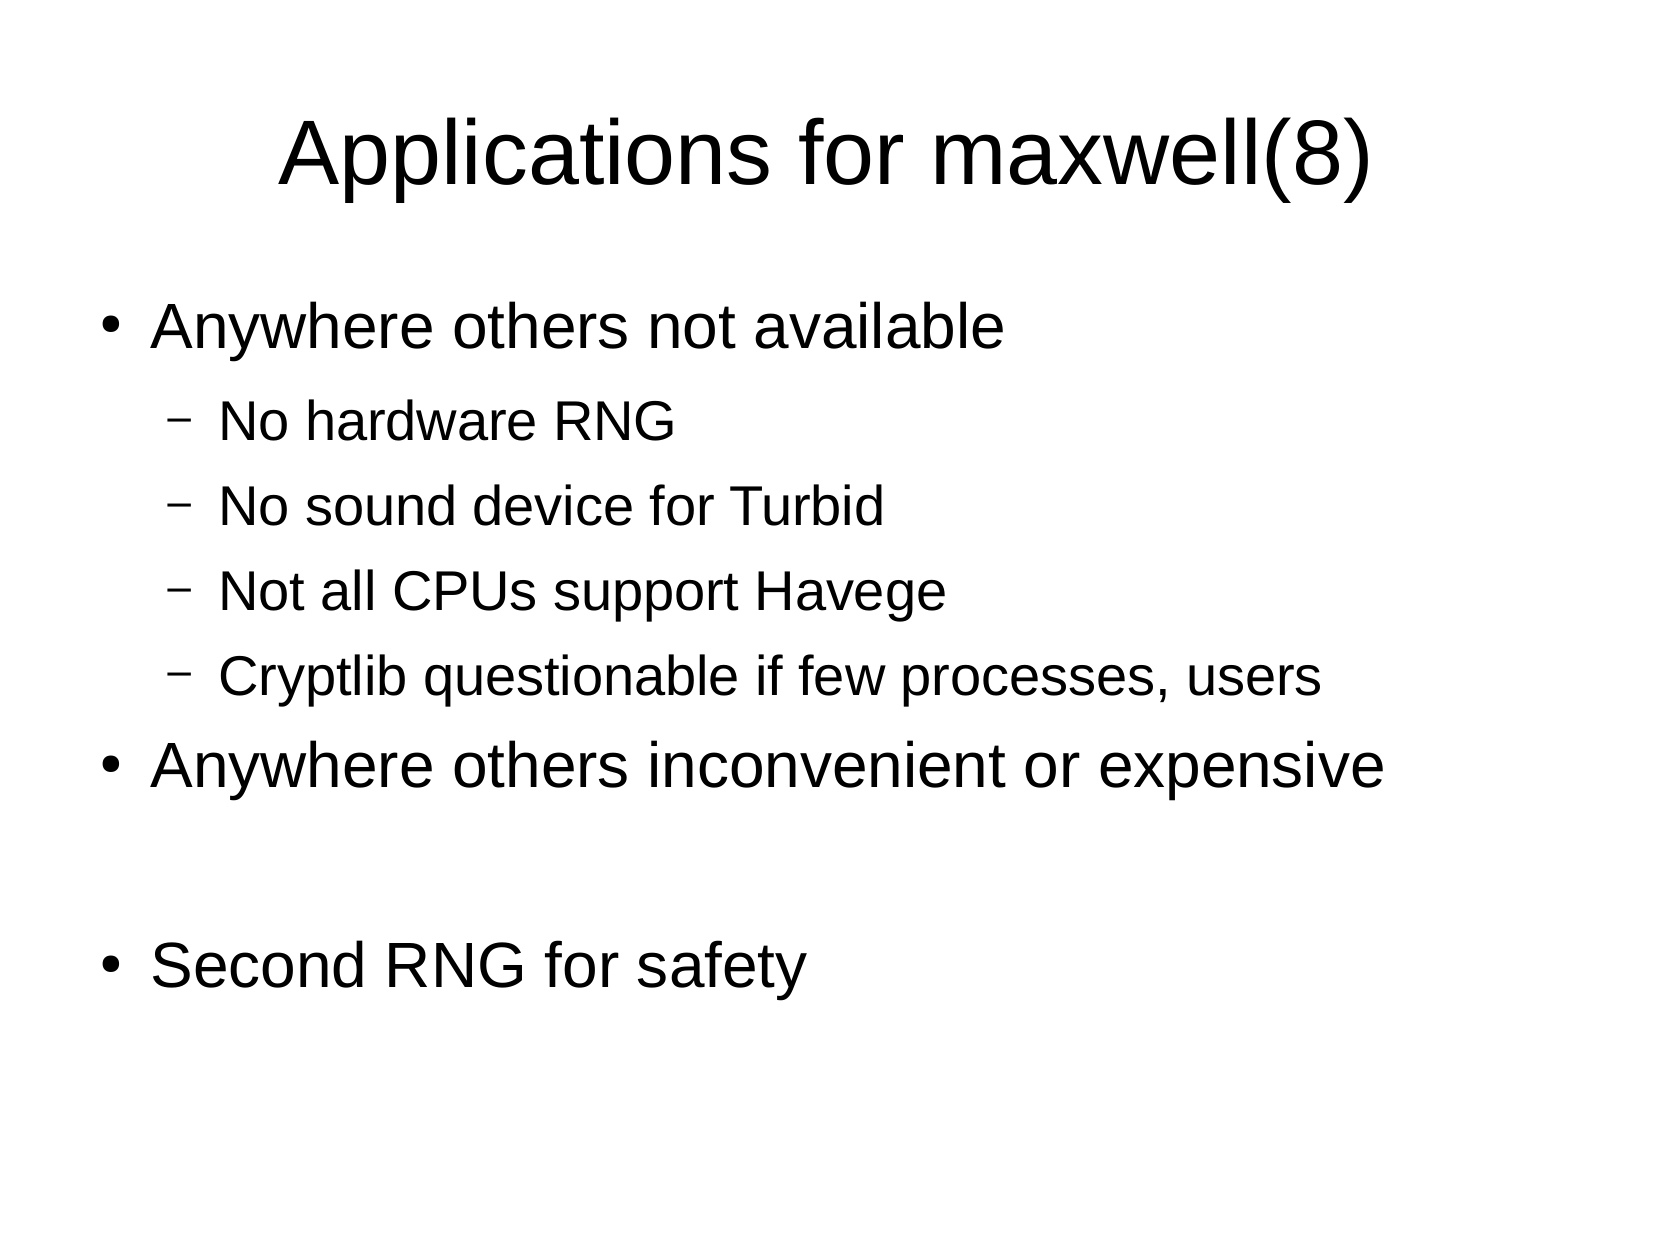

# Applications for maxwell(8)
Anywhere others not available
No hardware RNG
No sound device for Turbid
Not all CPUs support Havege
Cryptlib questionable if few processes, users
Anywhere others inconvenient or expensive
Second RNG for safety